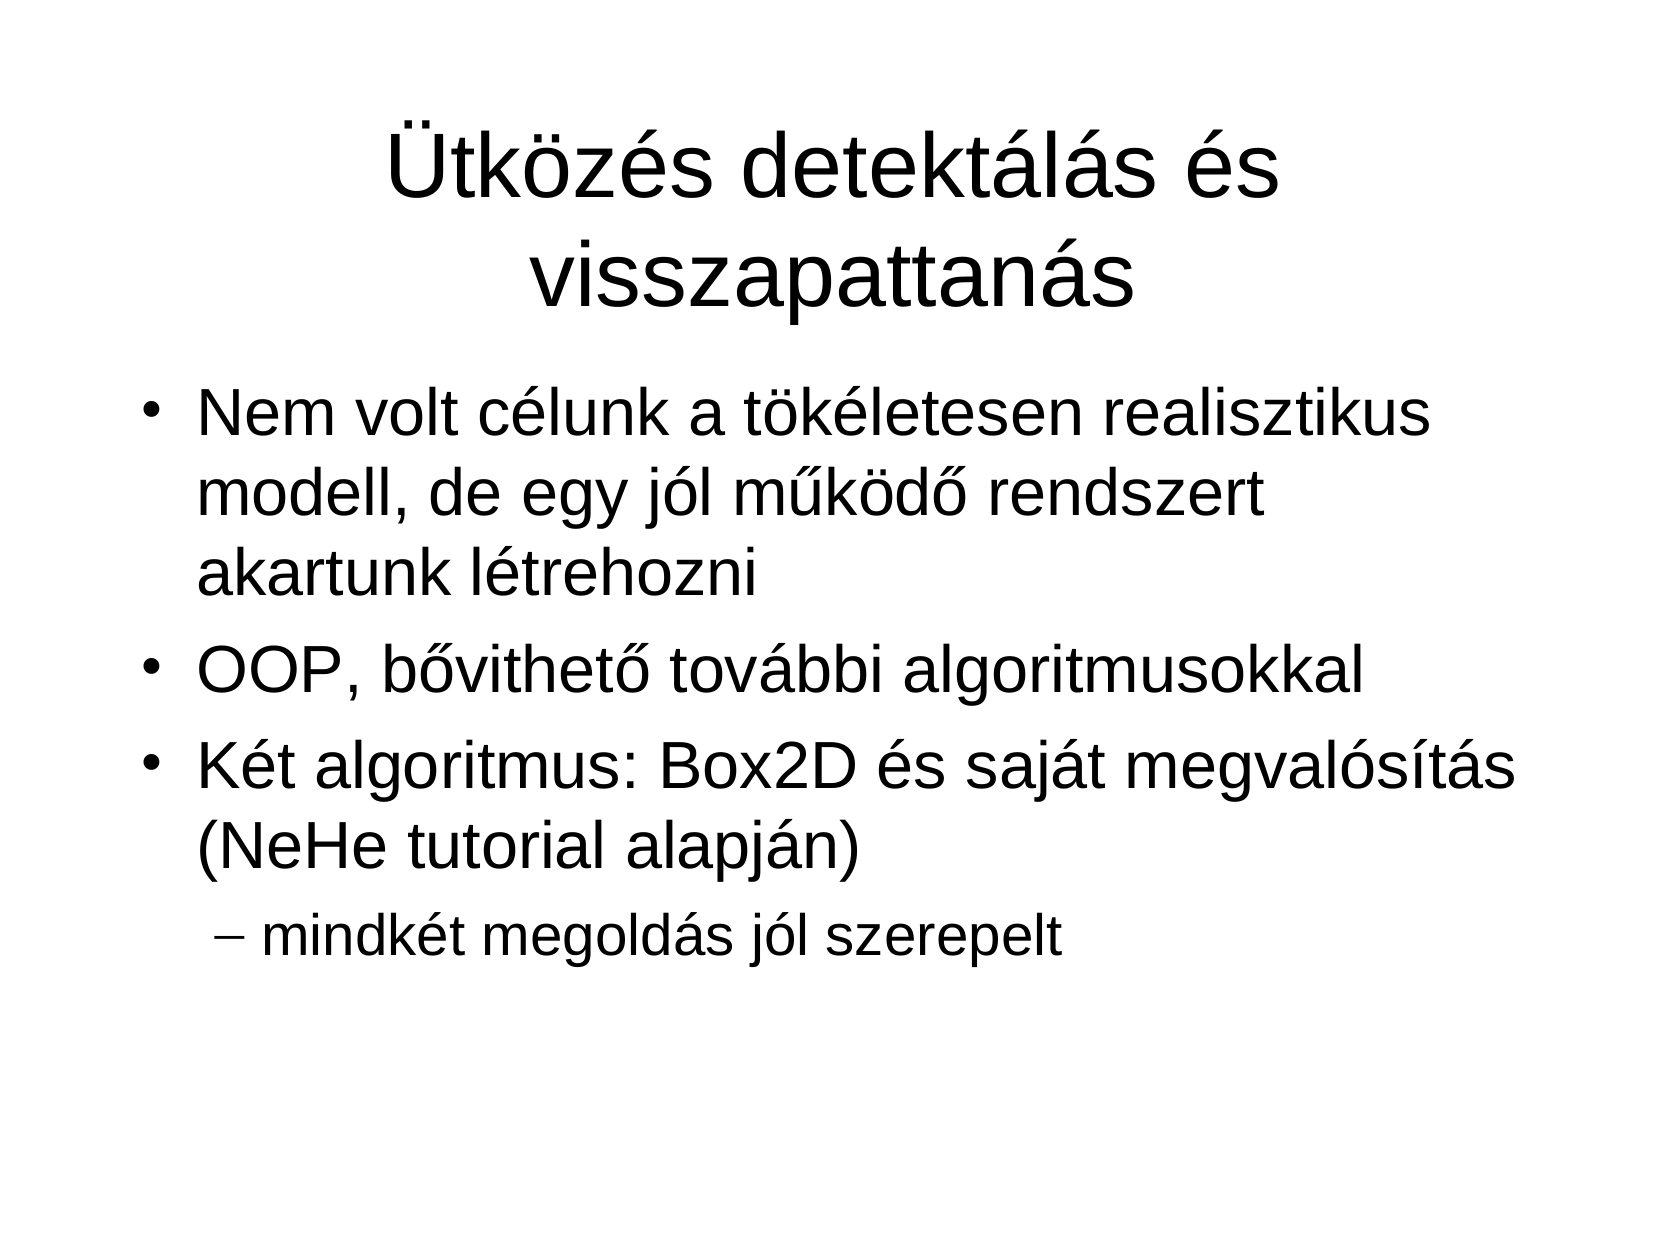

# Ütközés detektálás és visszapattanás
Nem volt célunk a tökéletesen realisztikus modell, de egy jól működő rendszert akartunk létrehozni
OOP, bővithető további algoritmusokkal
Két algoritmus: Box2D és saját megvalósítás (NeHe tutorial alapján)
mindkét megoldás jól szerepelt